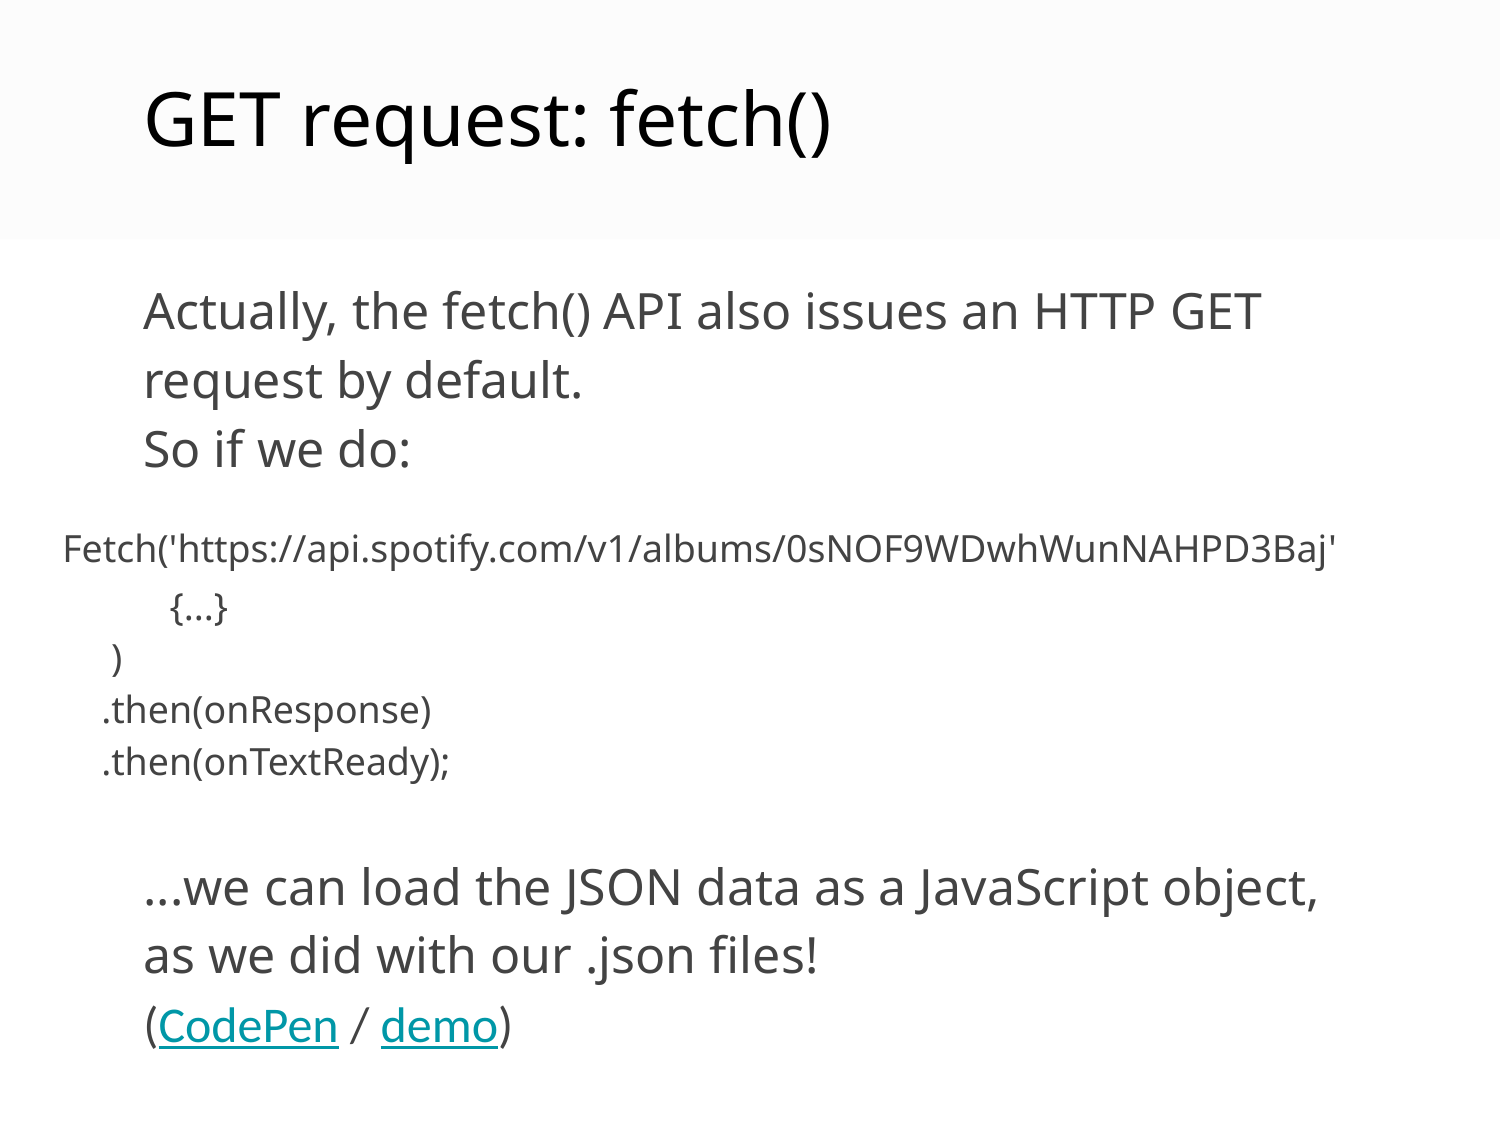

# GET request: fetch()
Actually, the fetch() API also issues an HTTP GET request by default.
So if we do:
Fetch('https://api.spotify.com/v1/albums/0sNOF9WDwhWunNAHPD3Baj'
 {...}
 )
 .then(onResponse)
 .then(onTextReady);
...we can load the JSON data as a JavaScript object, as we did with our .json files!
(CodePen / demo)